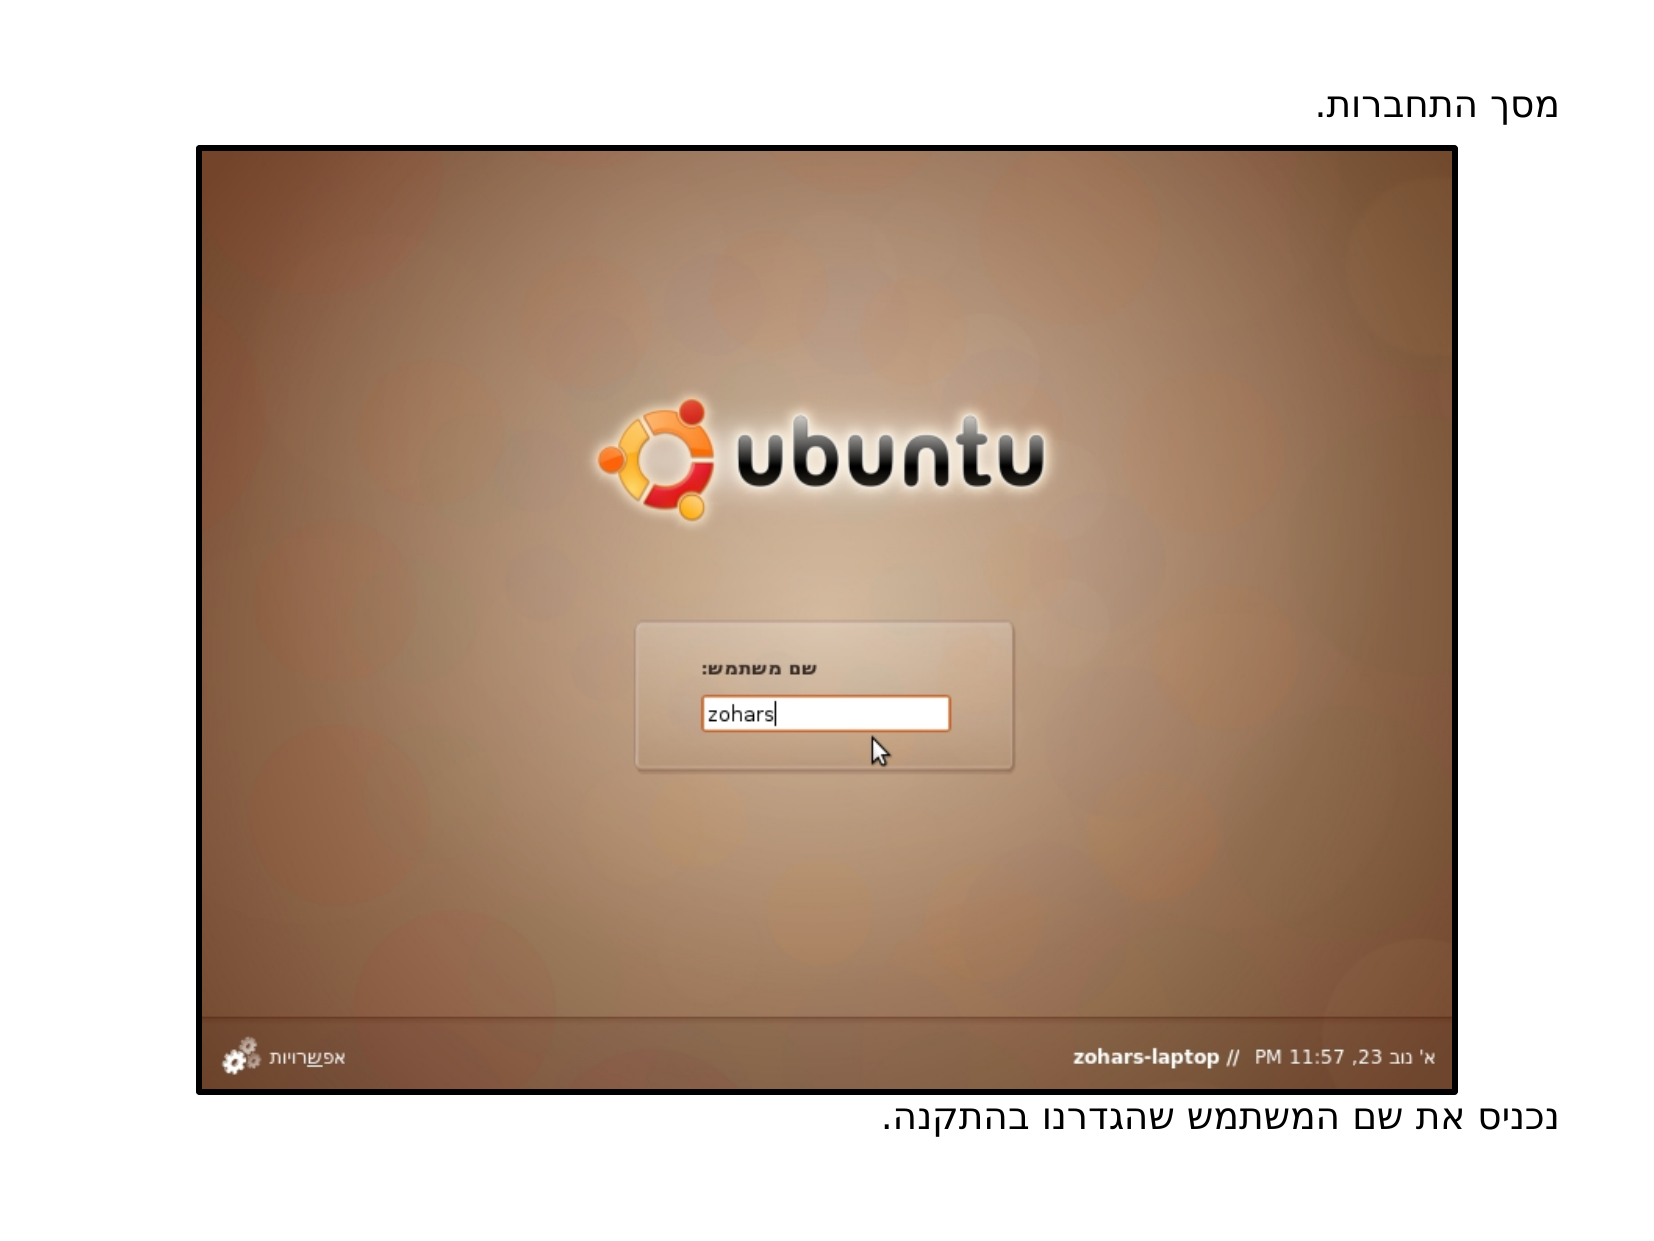

מסך התחברות.
נכניס את שם המשתמש שהגדרנו בהתקנה.